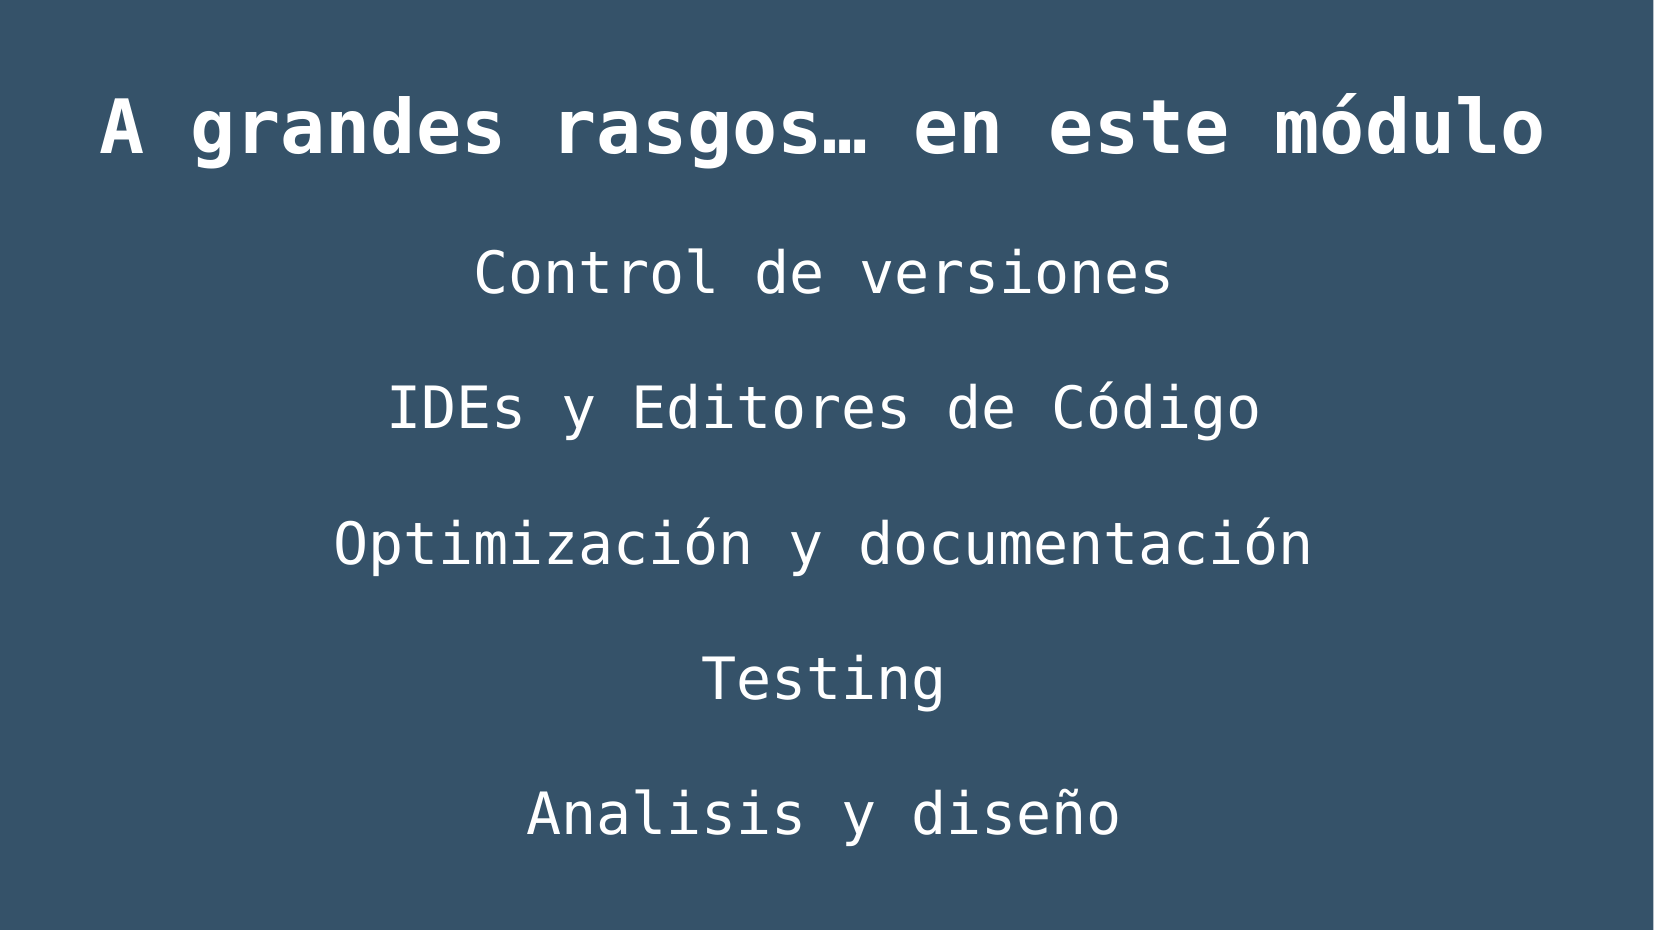

# A grandes rasgos… en este módulo Control de versiones IDEs y Editores de Código Optimización y documentación Testing Analisis y diseño